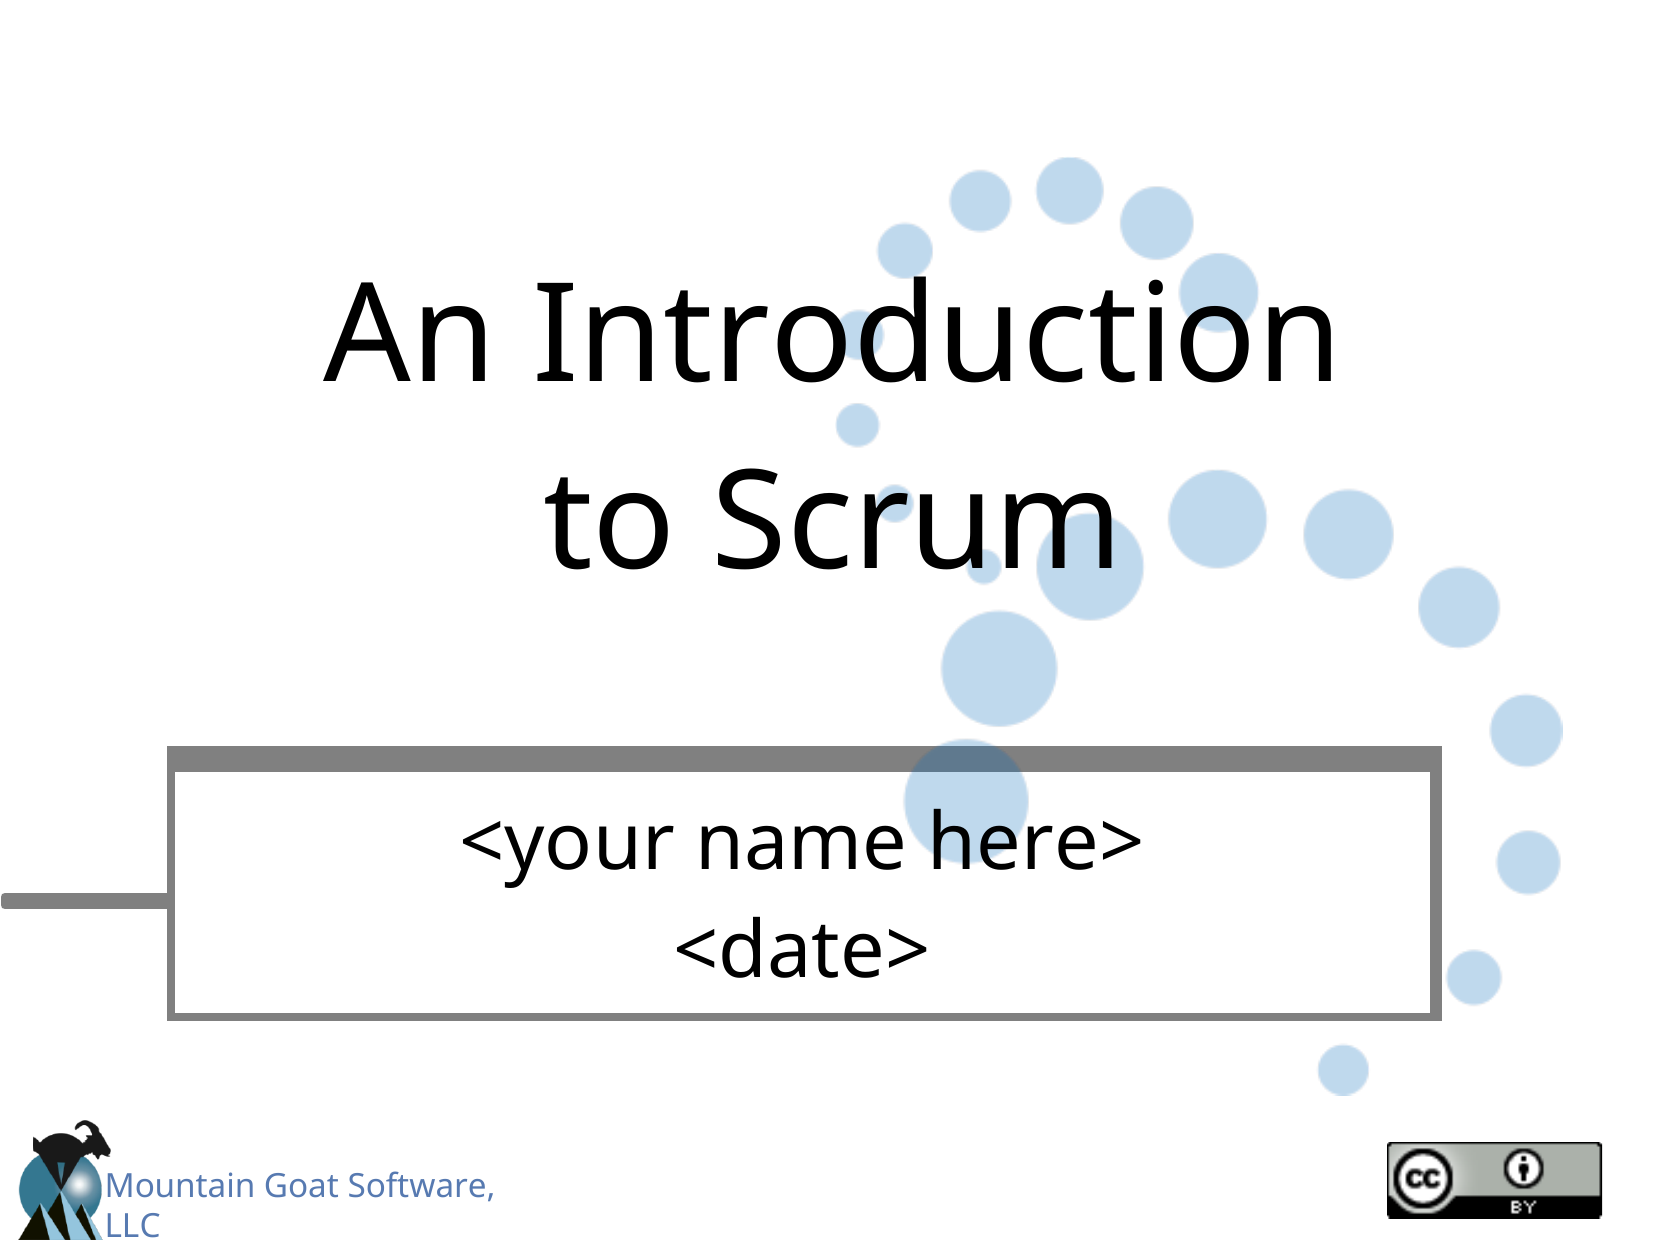

# An Introduction to Scrum
<your name here>
<date>